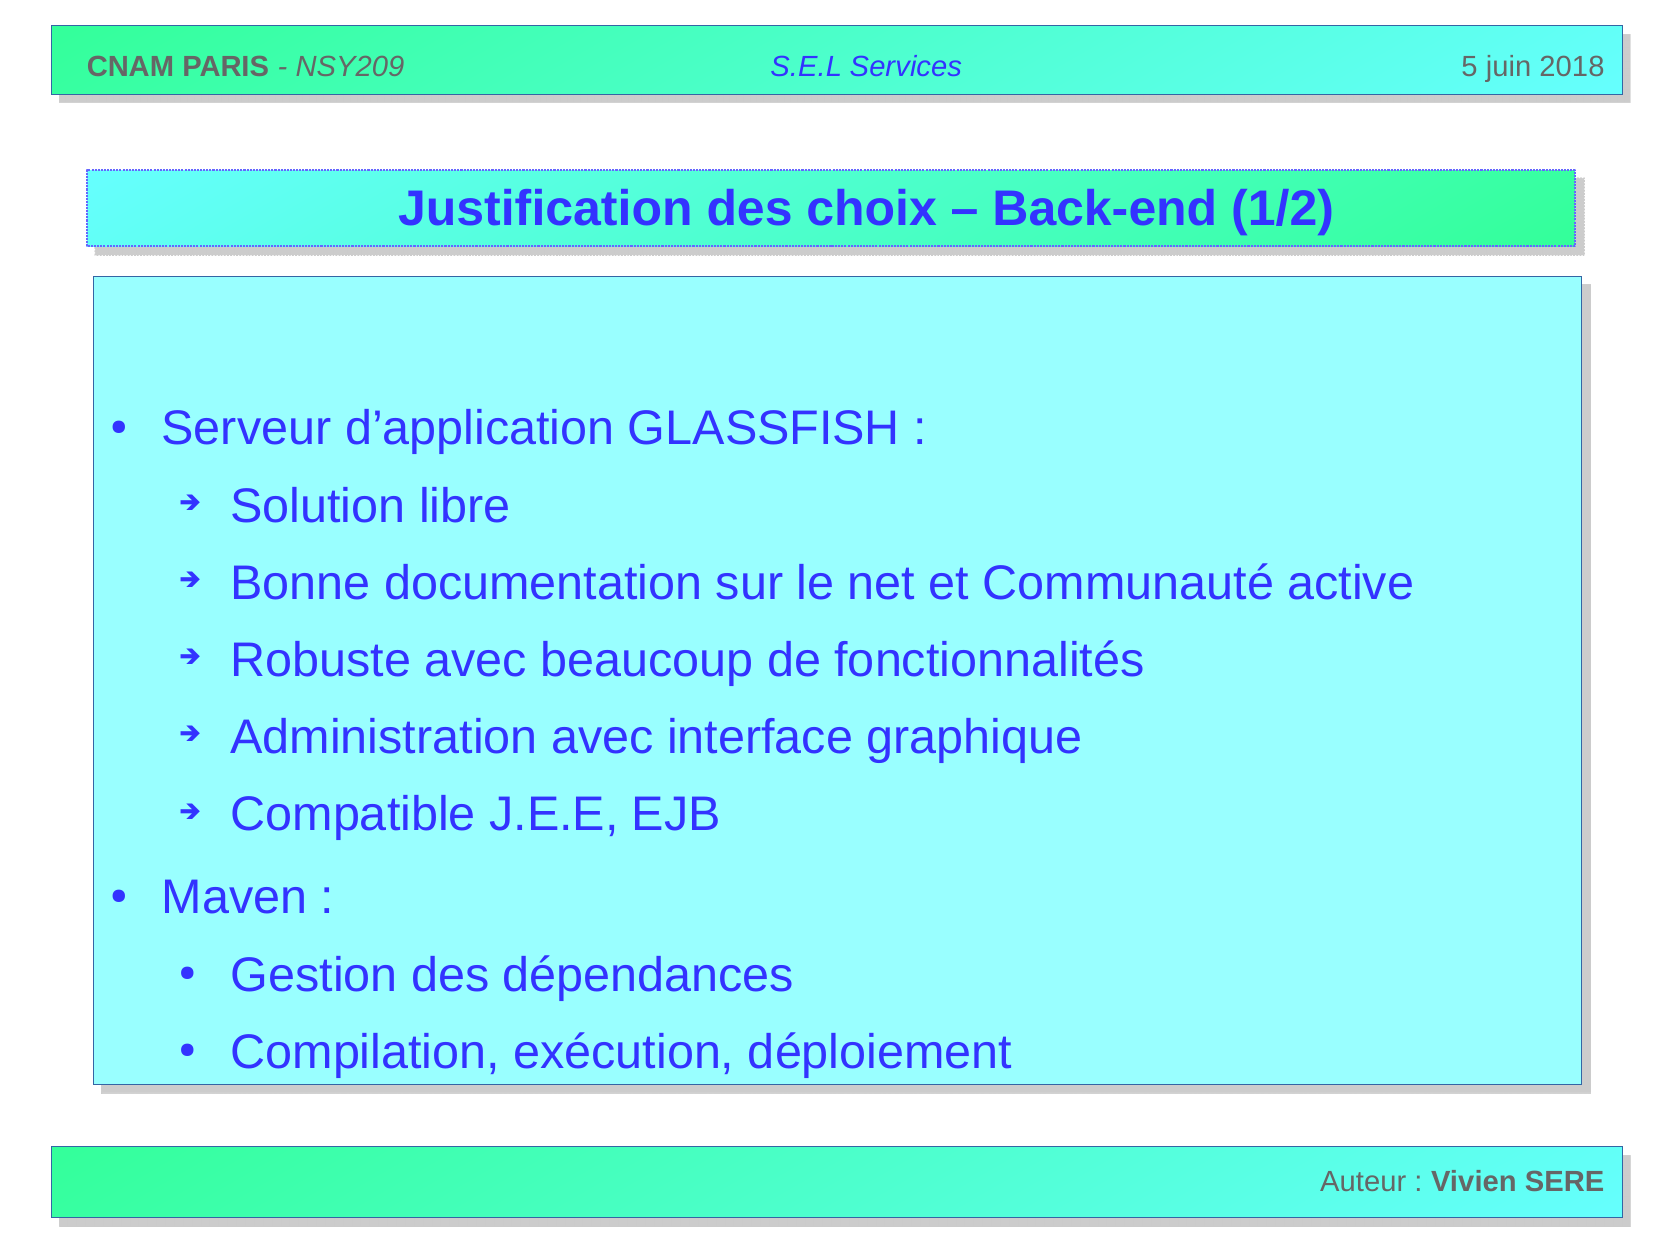

# CNAM PARIS - NSY209
S.E.L Services
5 juin 2018
Justification des choix – Back-end (1/2)
Serveur d’application GLASSFISH :
Solution libre
Bonne documentation sur le net et Communauté active
Robuste avec beaucoup de fonctionnalités
Administration avec interface graphique
Compatible J.E.E, EJB
Maven :
Gestion des dépendances
Compilation, exécution, déploiement
Auteur : Vivien SERE